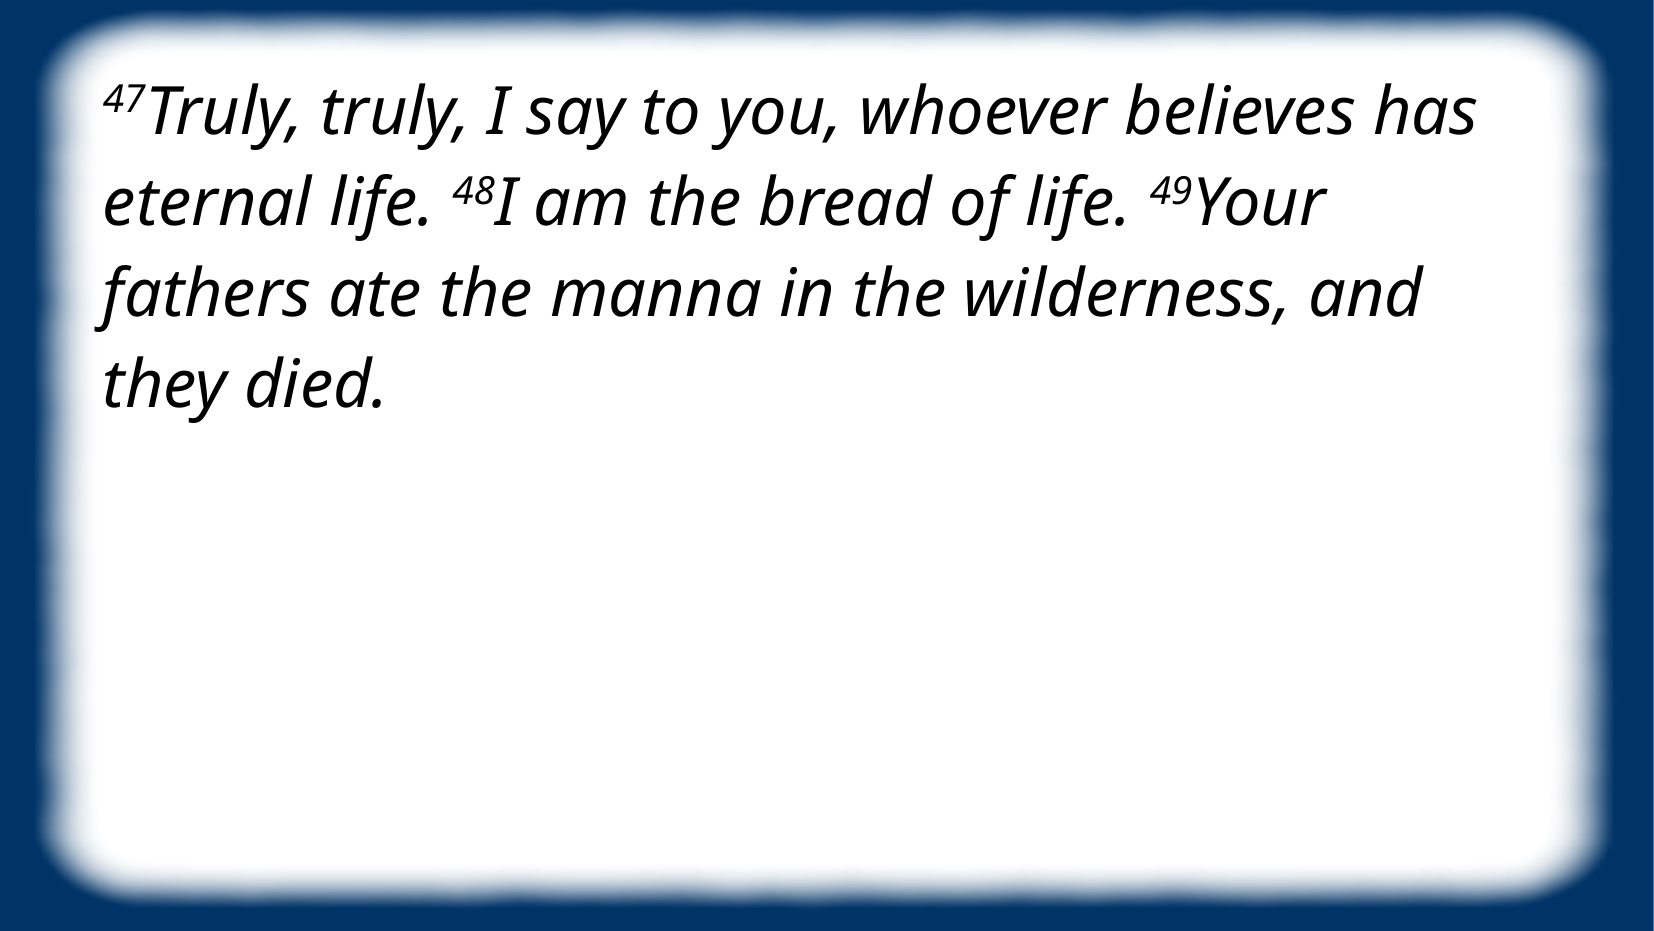

47Truly, truly, I say to you, whoever believes has eternal life. 48I am the bread of life. 49Your fathers ate the manna in the wilderness, and they died.